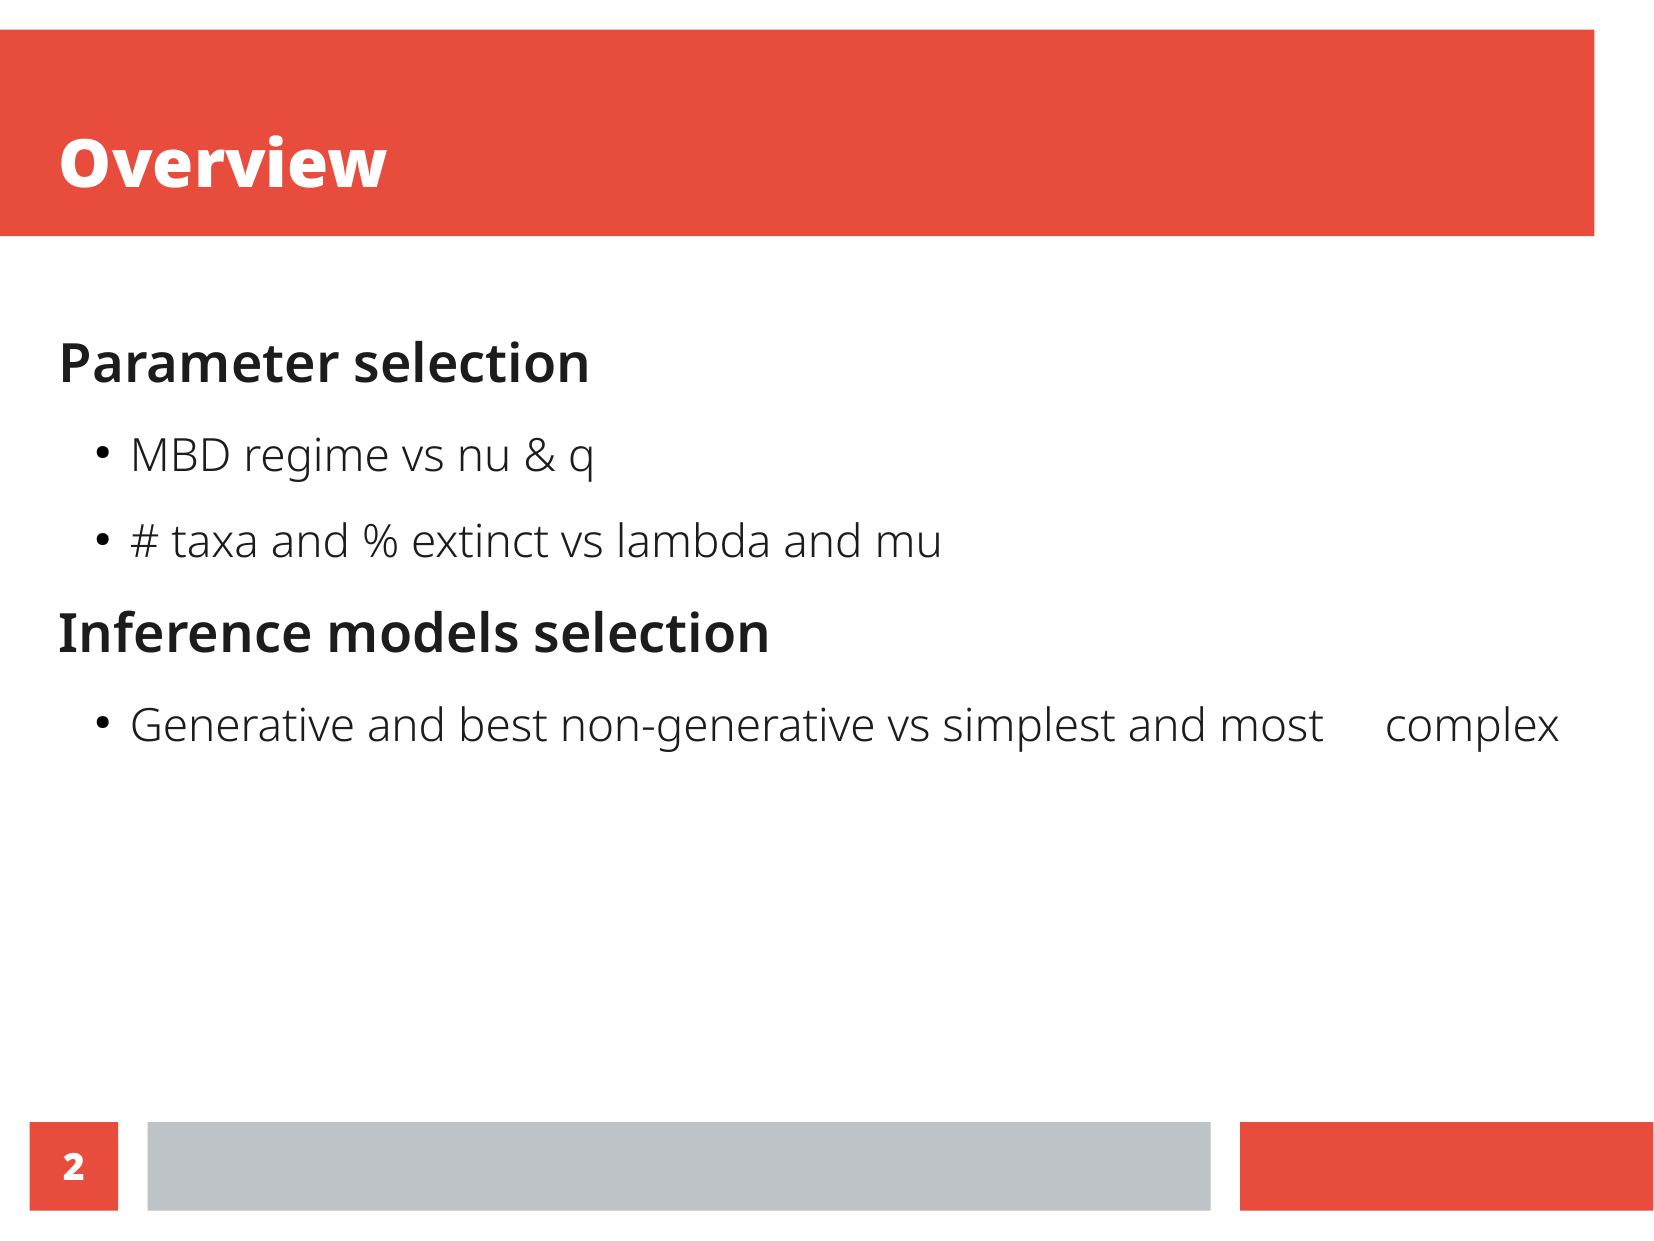

# Overview
Parameter selection
MBD regime vs nu & q
# taxa and % extinct vs lambda and mu
Inference models selection
Generative and best non-generative vs simplest and most 	complex
2